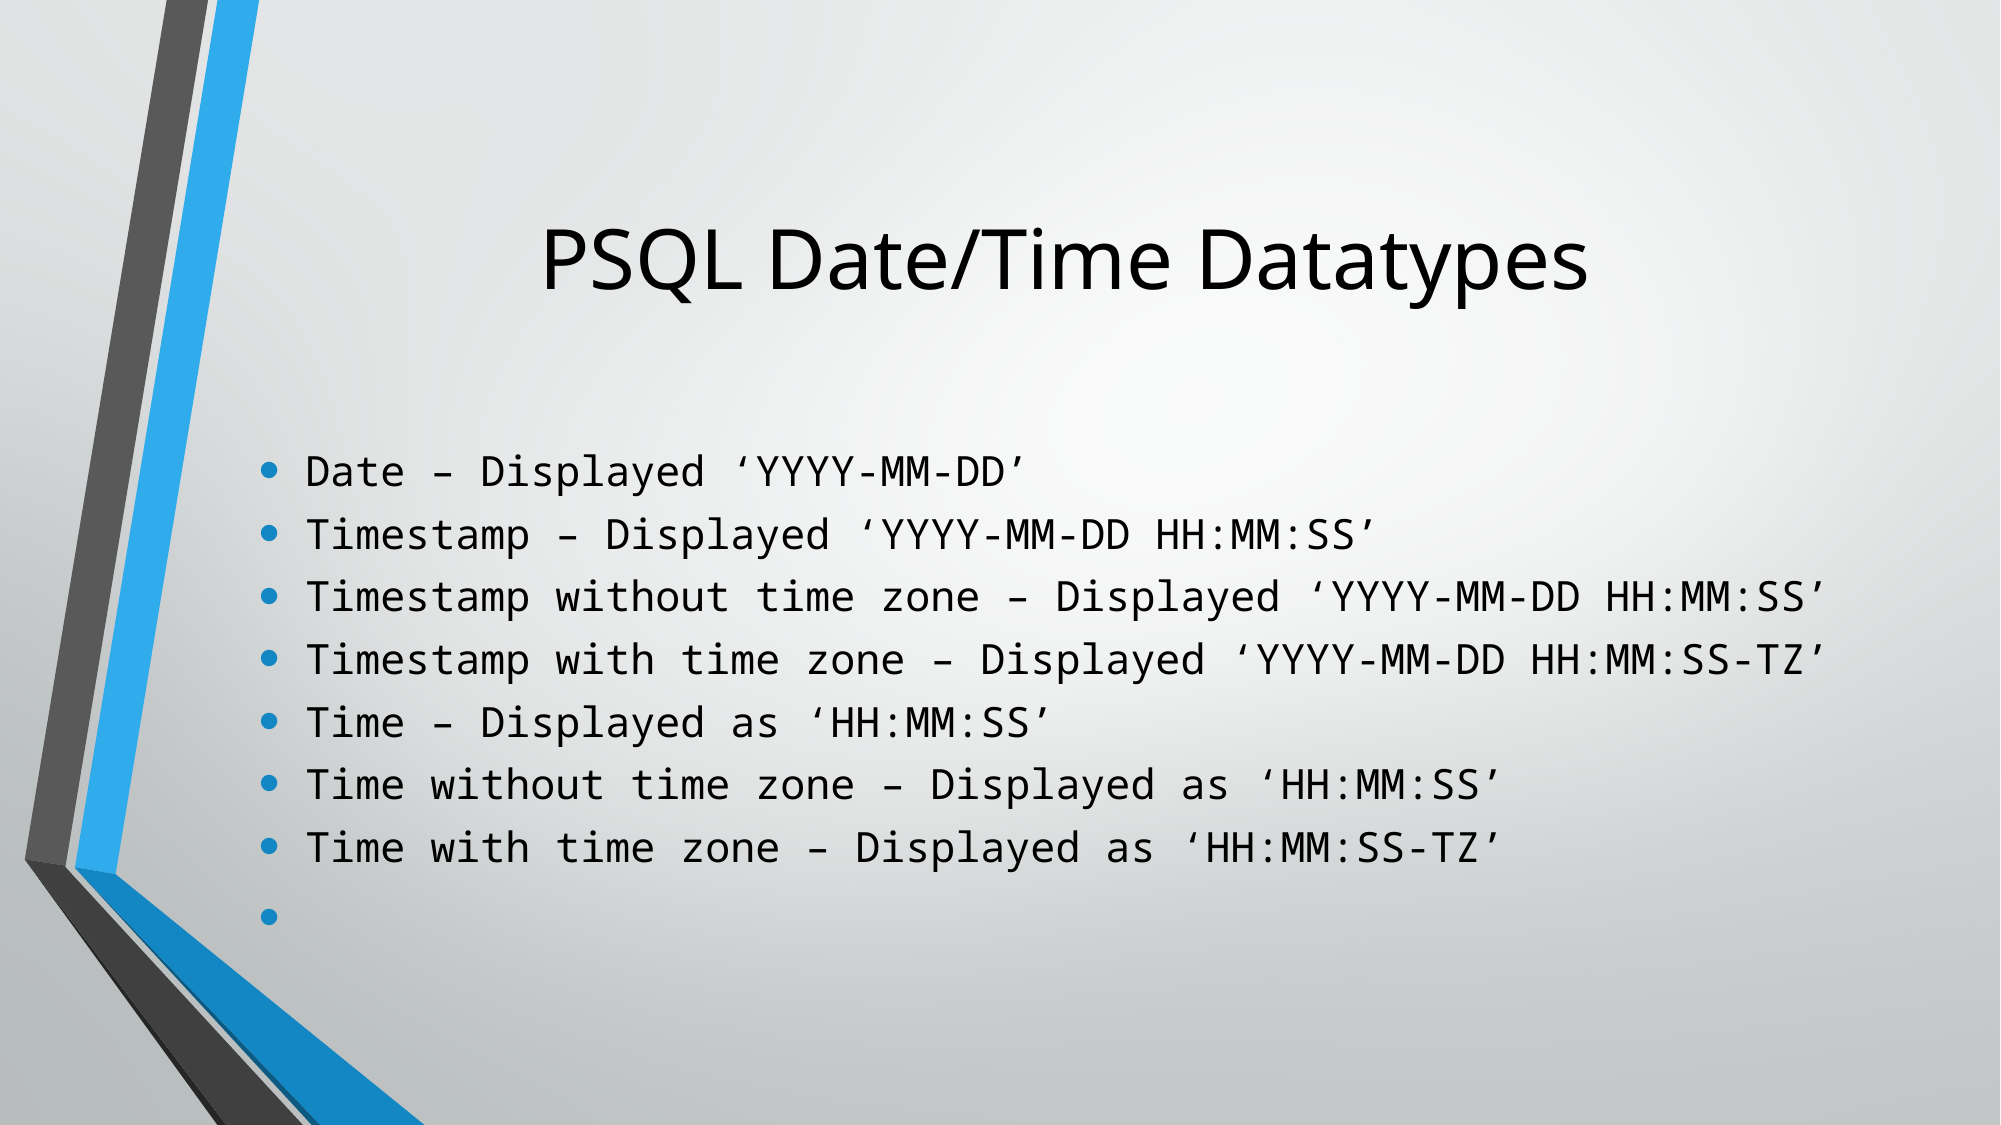

# PSQL Date/Time Datatypes
Date – Displayed ‘YYYY-MM-DD’
Timestamp – Displayed ‘YYYY-MM-DD HH:MM:SS’
Timestamp without time zone – Displayed ‘YYYY-MM-DD HH:MM:SS’
Timestamp with time zone – Displayed ‘YYYY-MM-DD HH:MM:SS-TZ’
Time – Displayed as ‘HH:MM:SS’
Time without time zone – Displayed as ‘HH:MM:SS’
Time with time zone – Displayed as ‘HH:MM:SS-TZ’